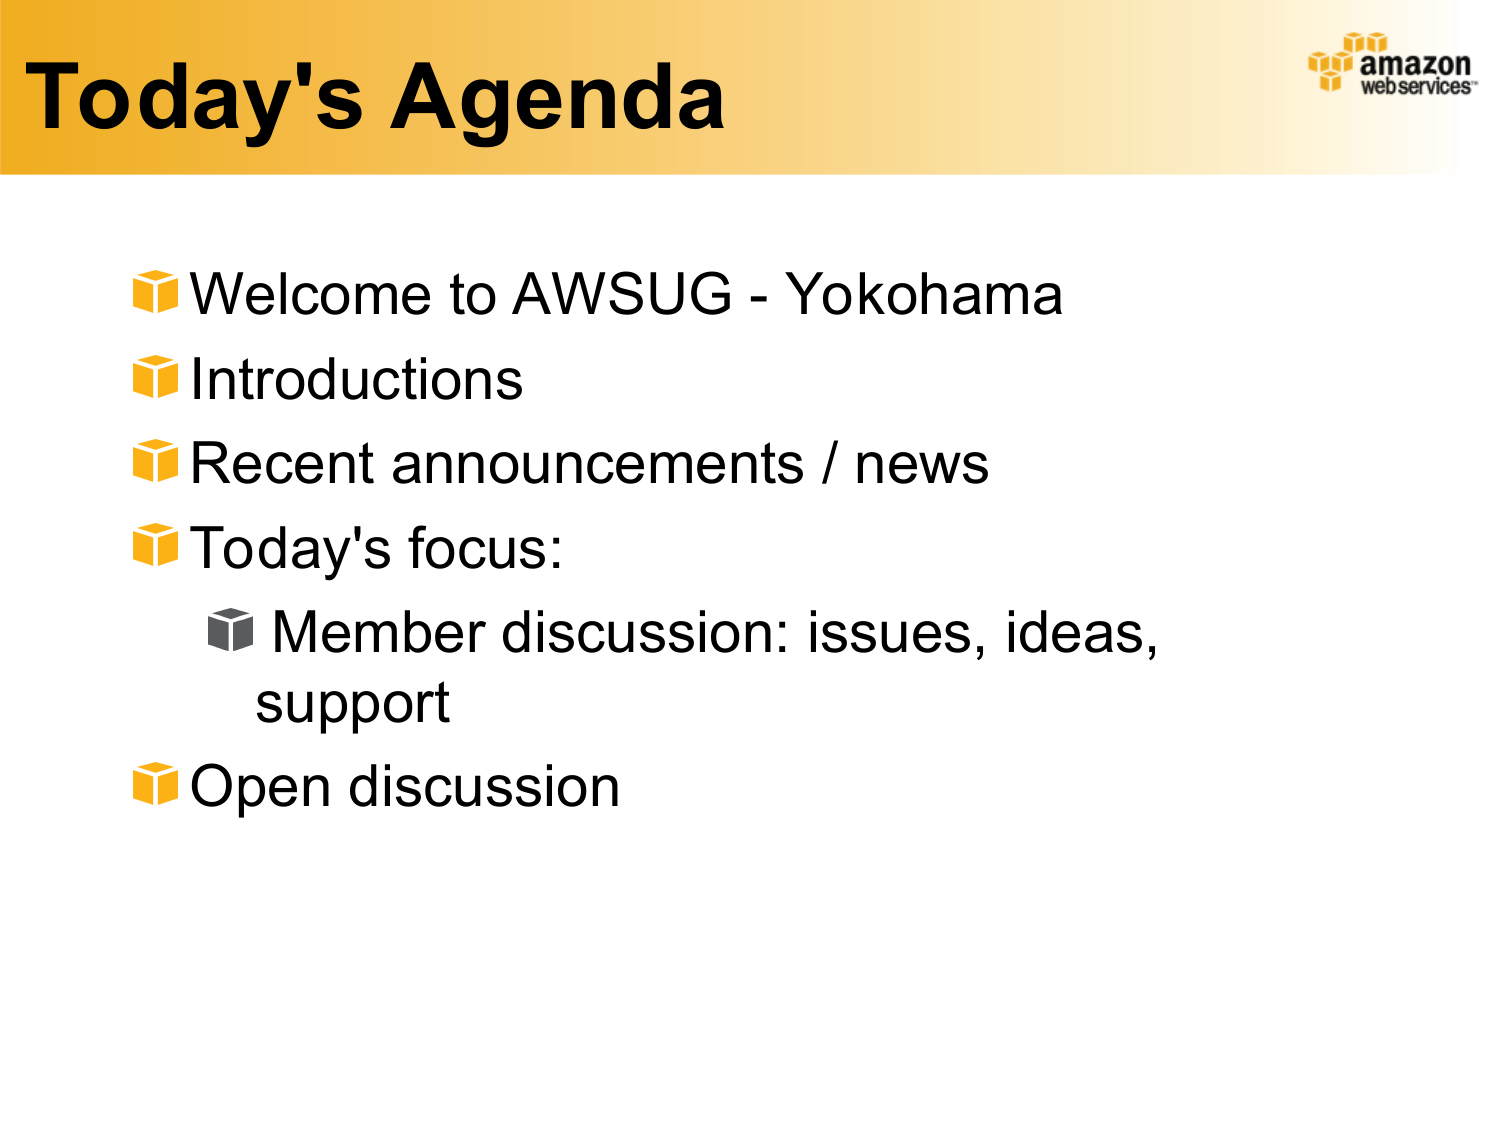

# Today's Agenda
Welcome to AWSUG - Yokohama
Introductions
Recent announcements / news
Today's focus:
 Member discussion: issues, ideas, support
Open discussion